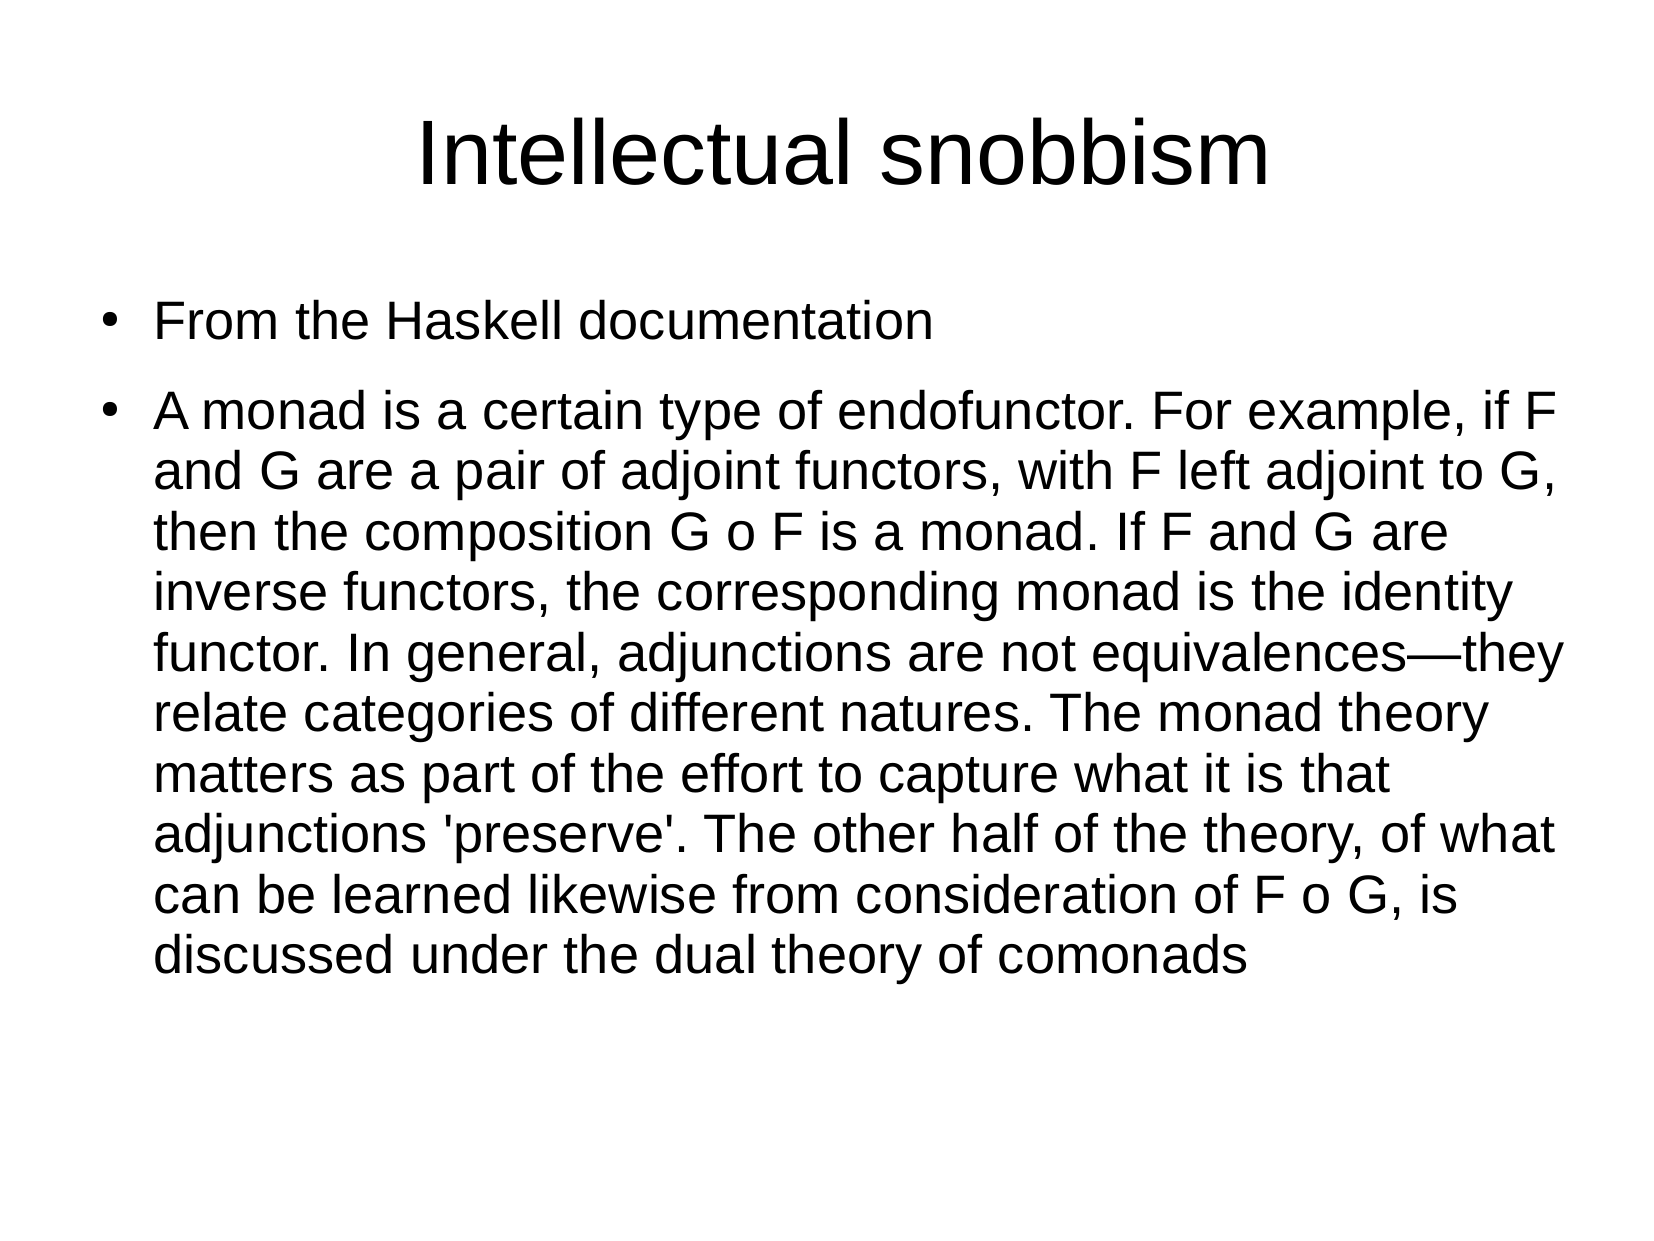

# Intellectual snobbism
From the Haskell documentation
A monad is a certain type of endofunctor. For example, if F and G are a pair of adjoint functors, with F left adjoint to G, then the composition G o F is a monad. If F and G are inverse functors, the corresponding monad is the identity functor. In general, adjunctions are not equivalences—they relate categories of different natures. The monad theory matters as part of the effort to capture what it is that adjunctions 'preserve'. The other half of the theory, of what can be learned likewise from consideration of F o G, is discussed under the dual theory of comonads